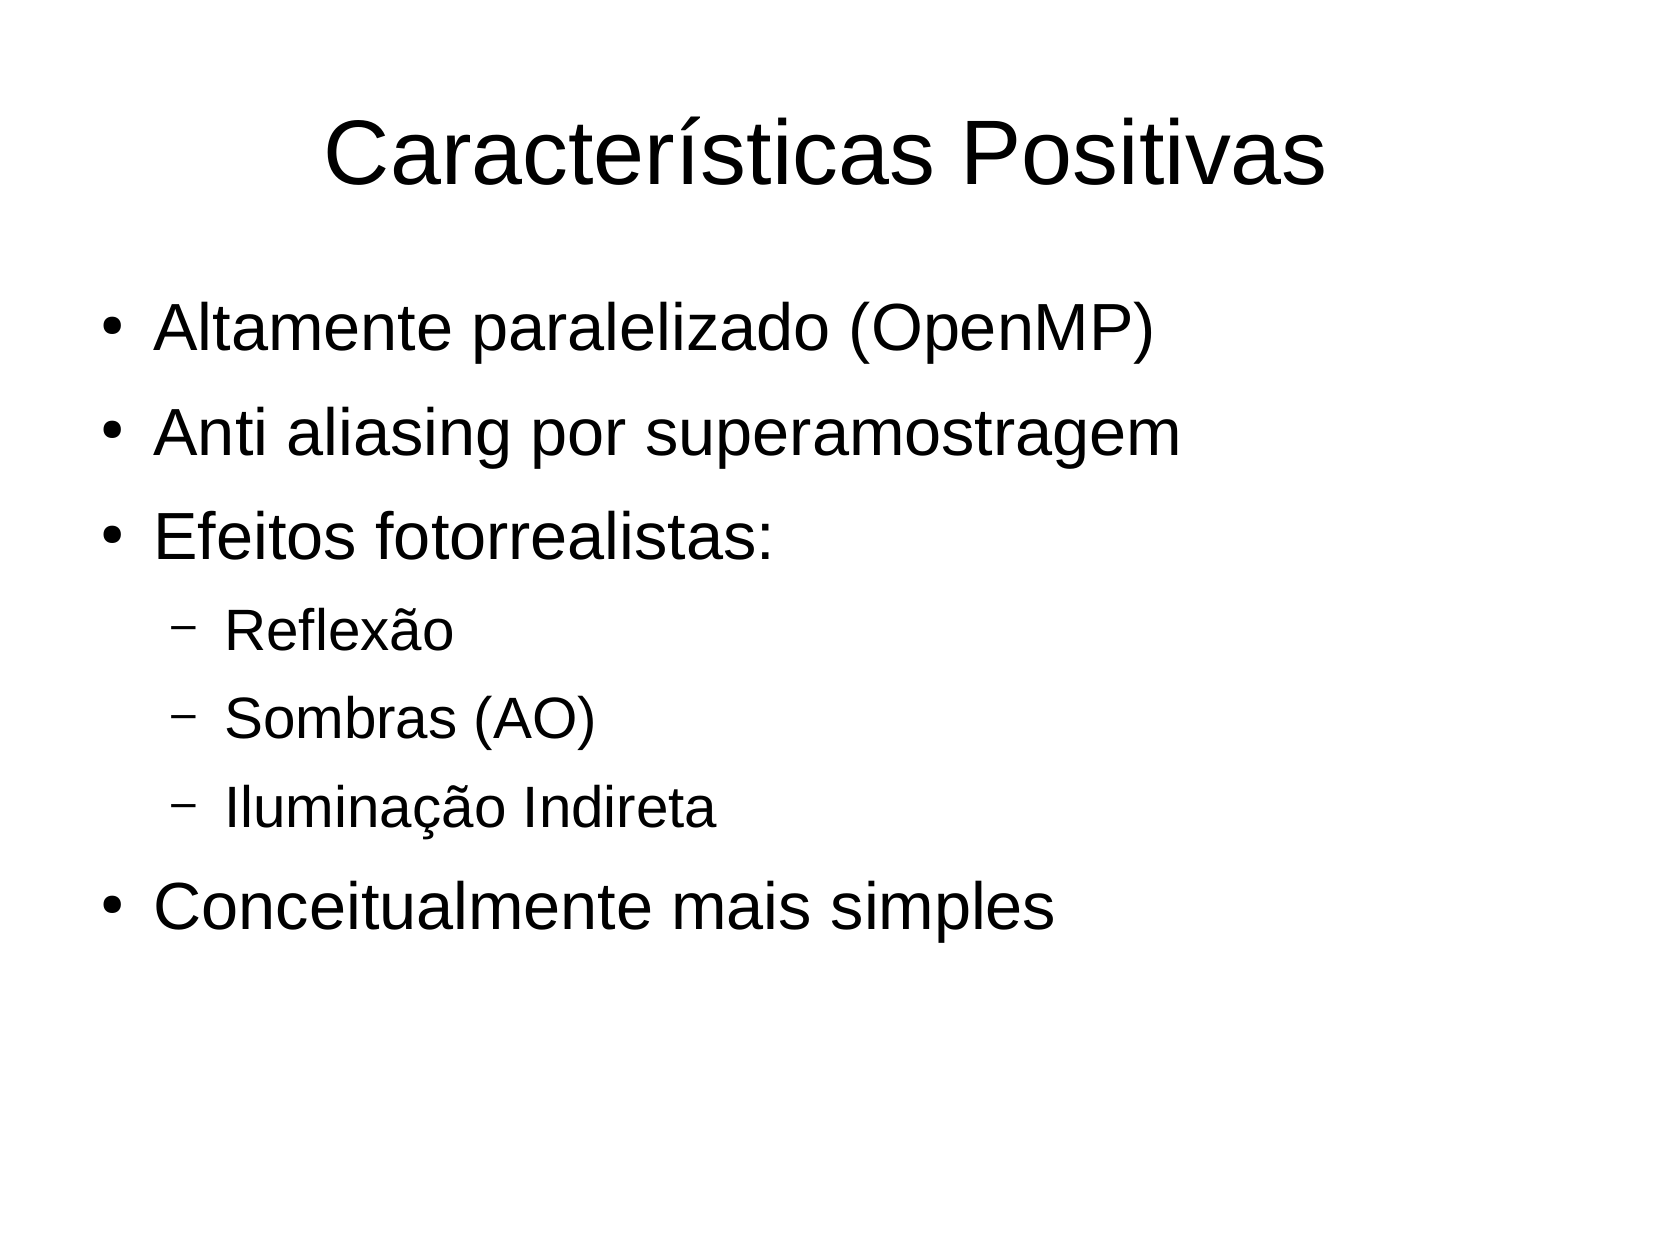

# Características Positivas
Altamente paralelizado (OpenMP)
Anti aliasing por superamostragem
Efeitos fotorrealistas:
Reflexão
Sombras (AO)
Iluminação Indireta
Conceitualmente mais simples